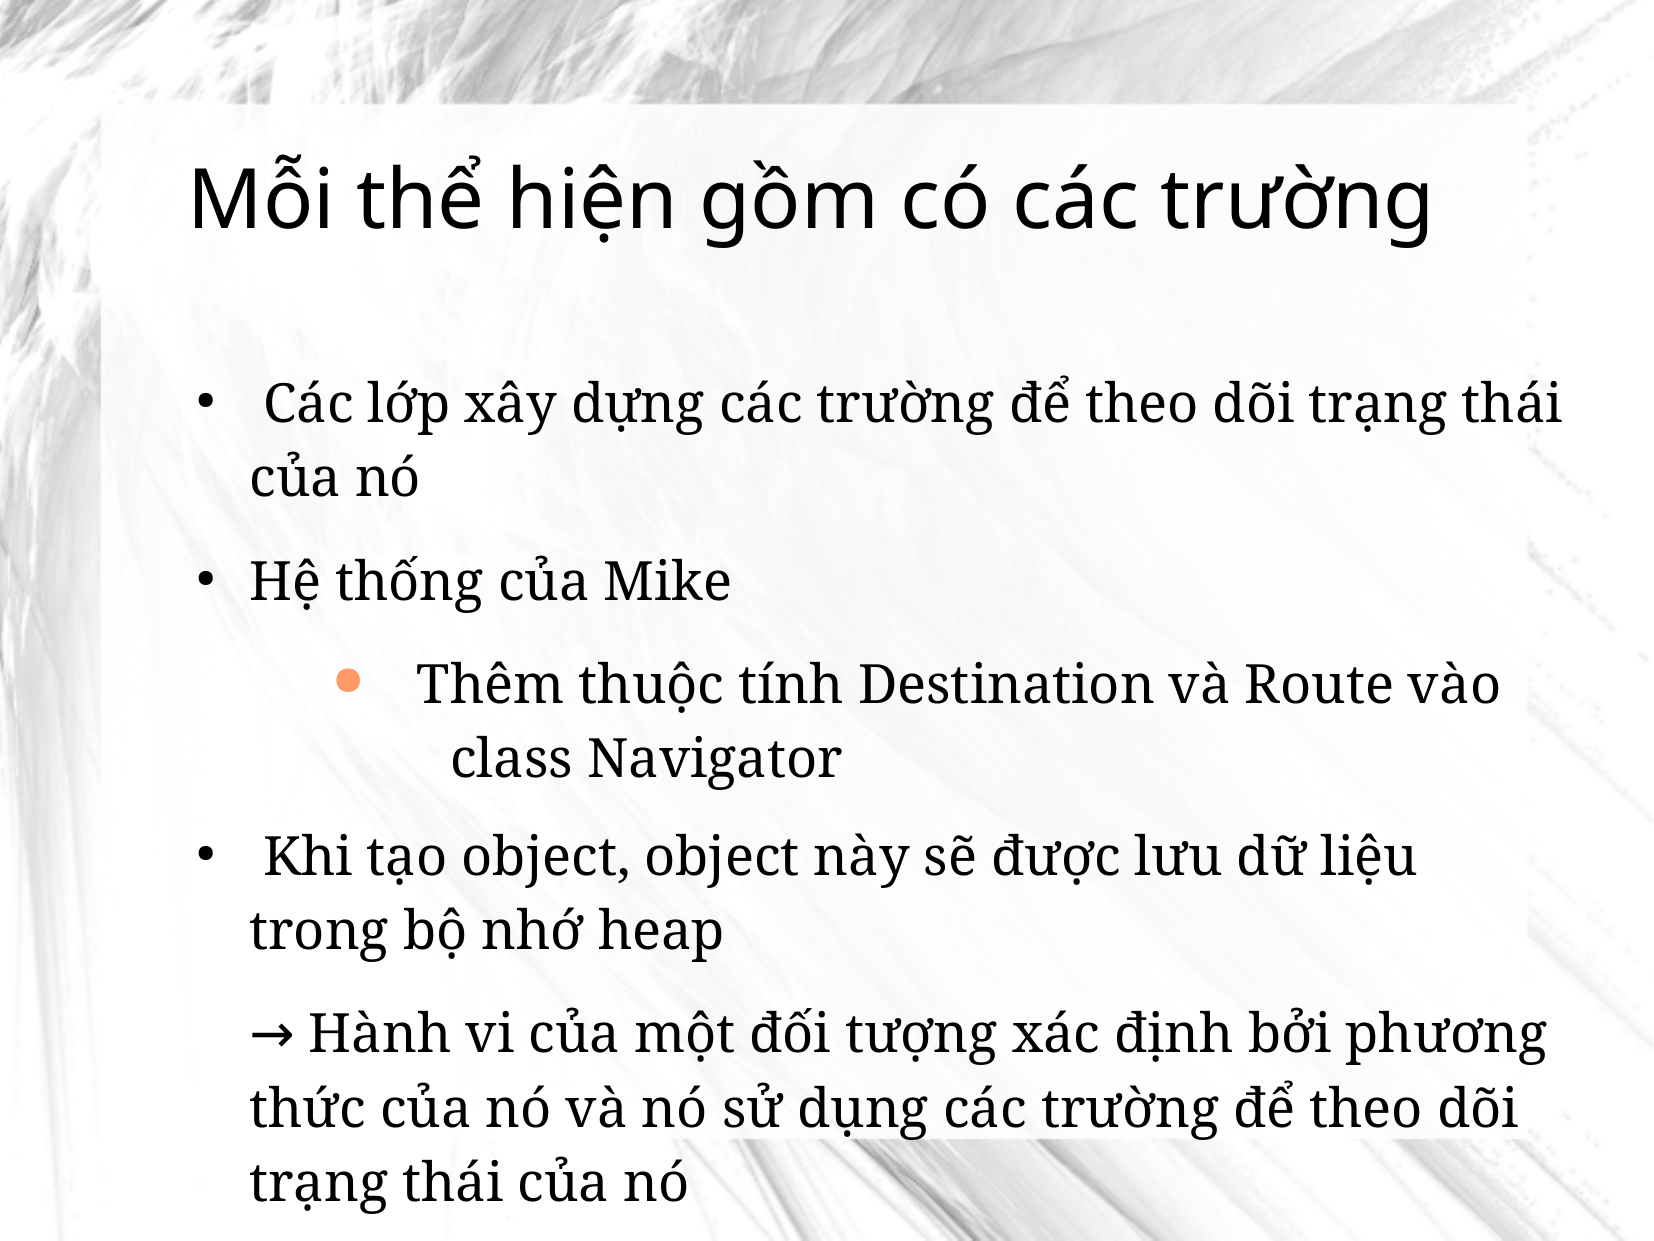

# Mỗi thể hiện gồm có các trường
 Các lớp xây dựng các trường để theo dõi trạng thái của nó
Hệ thống của Mike
 Thêm thuộc tính Destination và Route vào class Navigator
 Khi tạo object, object này sẽ được lưu dữ liệu trong bộ nhớ heap
→ Hành vi của một đối tượng xác định bởi phương thức của nó và nó sử dụng các trường để theo dõi trạng thái của nó